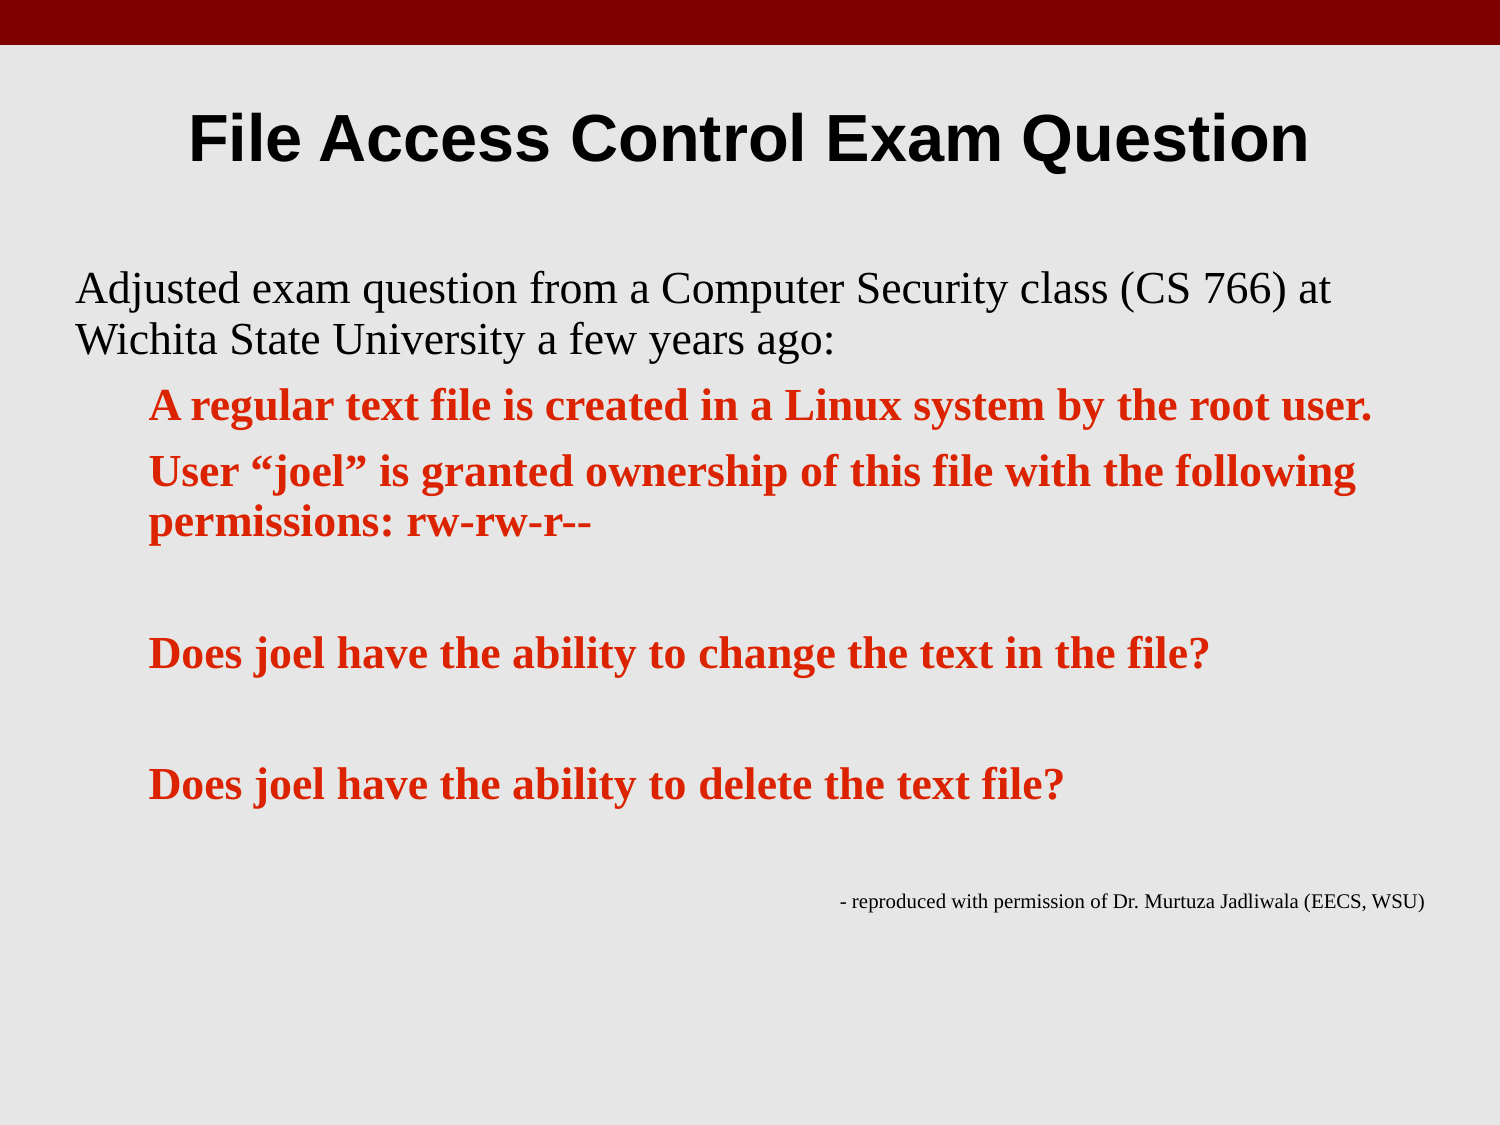

# File Access Control Exam Question
Adjusted exam question from a Computer Security class (CS 766) at Wichita State University a few years ago:
A regular text file is created in a Linux system by the root user.
User “joel” is granted ownership of this file with the following permissions: rw-rw-r--
Does joel have the ability to change the text in the file?
Does joel have the ability to delete the text file?
- reproduced with permission of Dr. Murtuza Jadliwala (EECS, WSU)